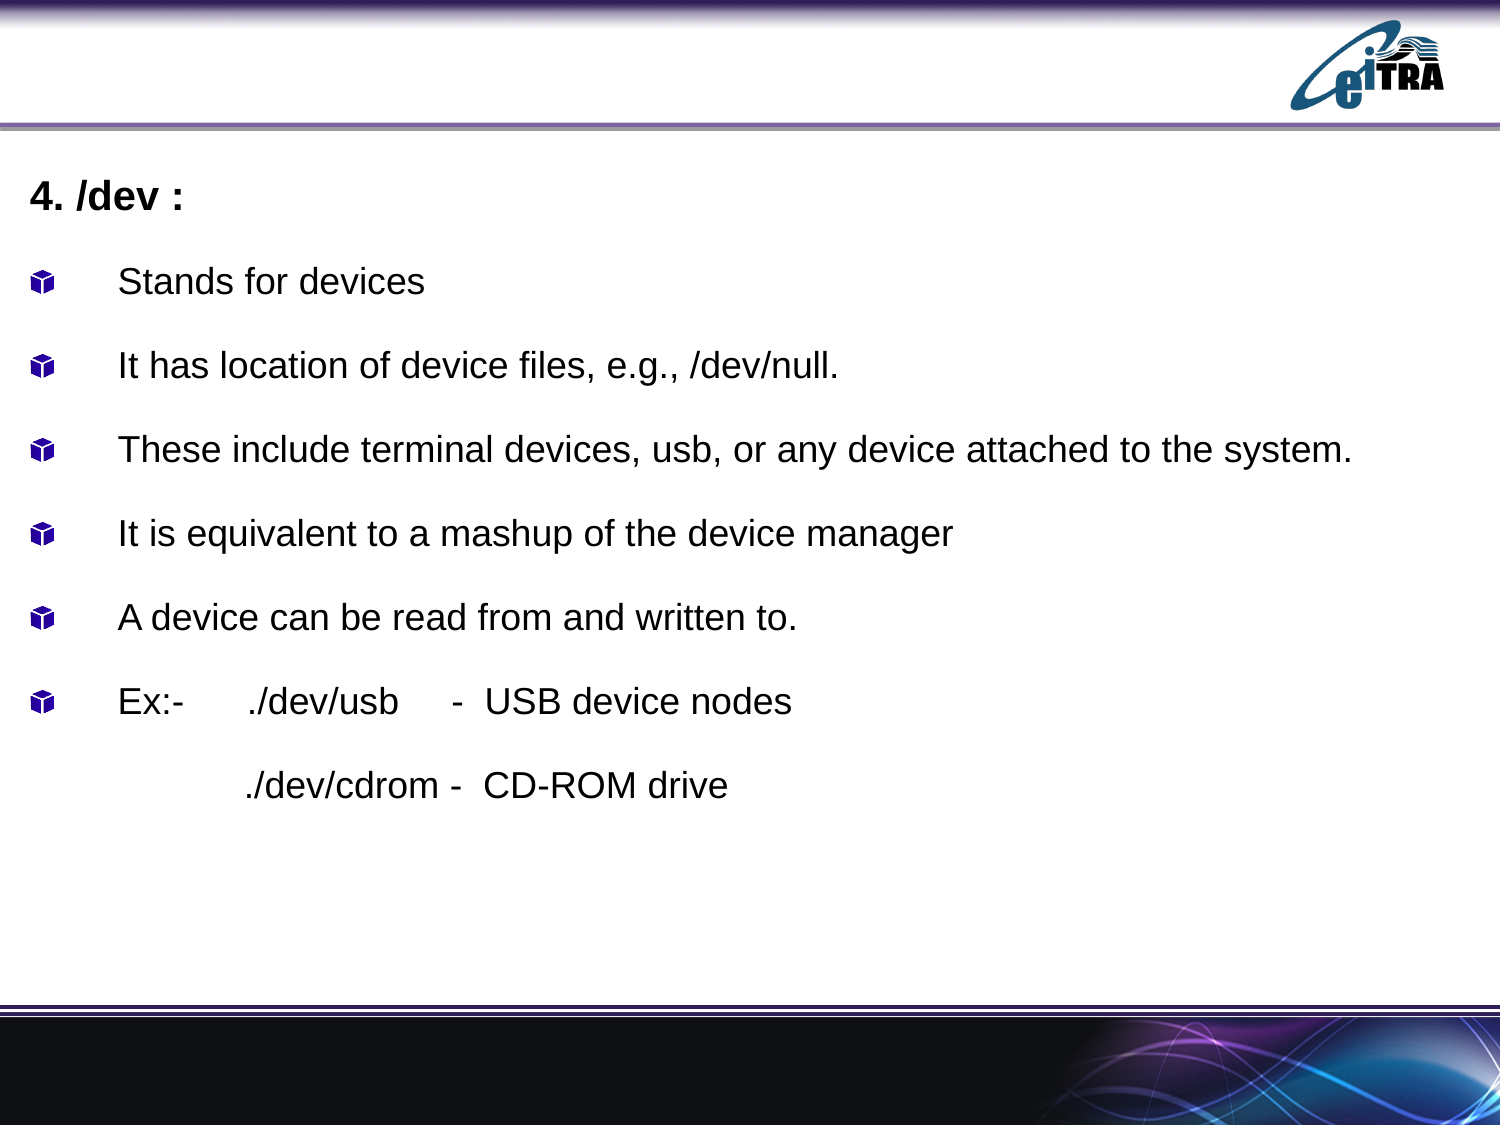

4. /dev :
 Stands for devices
 It has location of device files, e.g., /dev/null.
 These include terminal devices, usb, or any device attached to the system.
 It is equivalent to a mashup of the device manager
 A device can be read from and written to.
 Ex:- ./dev/usb - USB device nodes
 ./dev/cdrom - CD-ROM drive